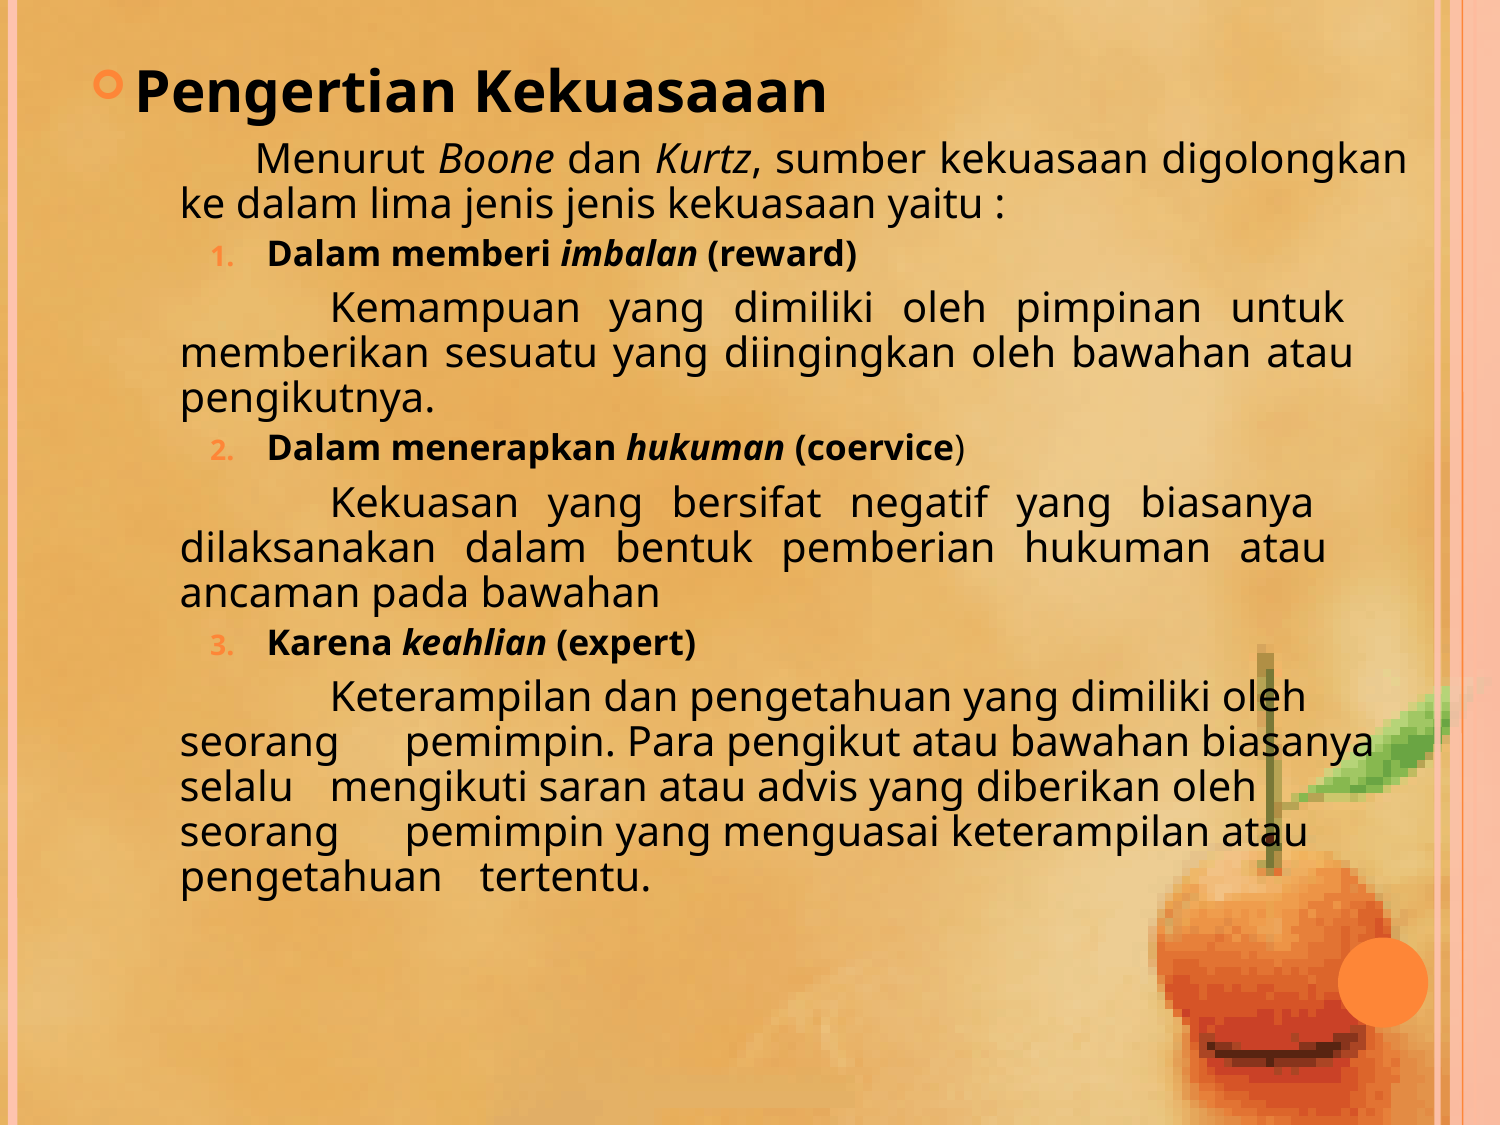

# Pengertian Kekuasaaan
	Menurut Boone dan Kurtz, sumber kekuasaan digolongkan ke dalam lima jenis jenis kekuasaan yaitu :
Dalam memberi imbalan (reward)
		Kemampuan yang dimiliki oleh pimpinan untuk 	memberikan sesuatu yang diingingkan oleh bawahan atau 	pengikutnya.
Dalam menerapkan hukuman (coervice)
		Kekuasan yang bersifat negatif yang biasanya 	dilaksanakan dalam bentuk pemberian hukuman atau 	ancaman pada bawahan
Karena keahlian (expert)
		Keterampilan dan pengetahuan yang dimiliki oleh seorang 	pemimpin. Para pengikut atau bawahan biasanya selalu 	mengikuti saran atau advis yang diberikan oleh seorang 	pemimpin yang menguasai keterampilan atau pengetahuan 	tertentu.